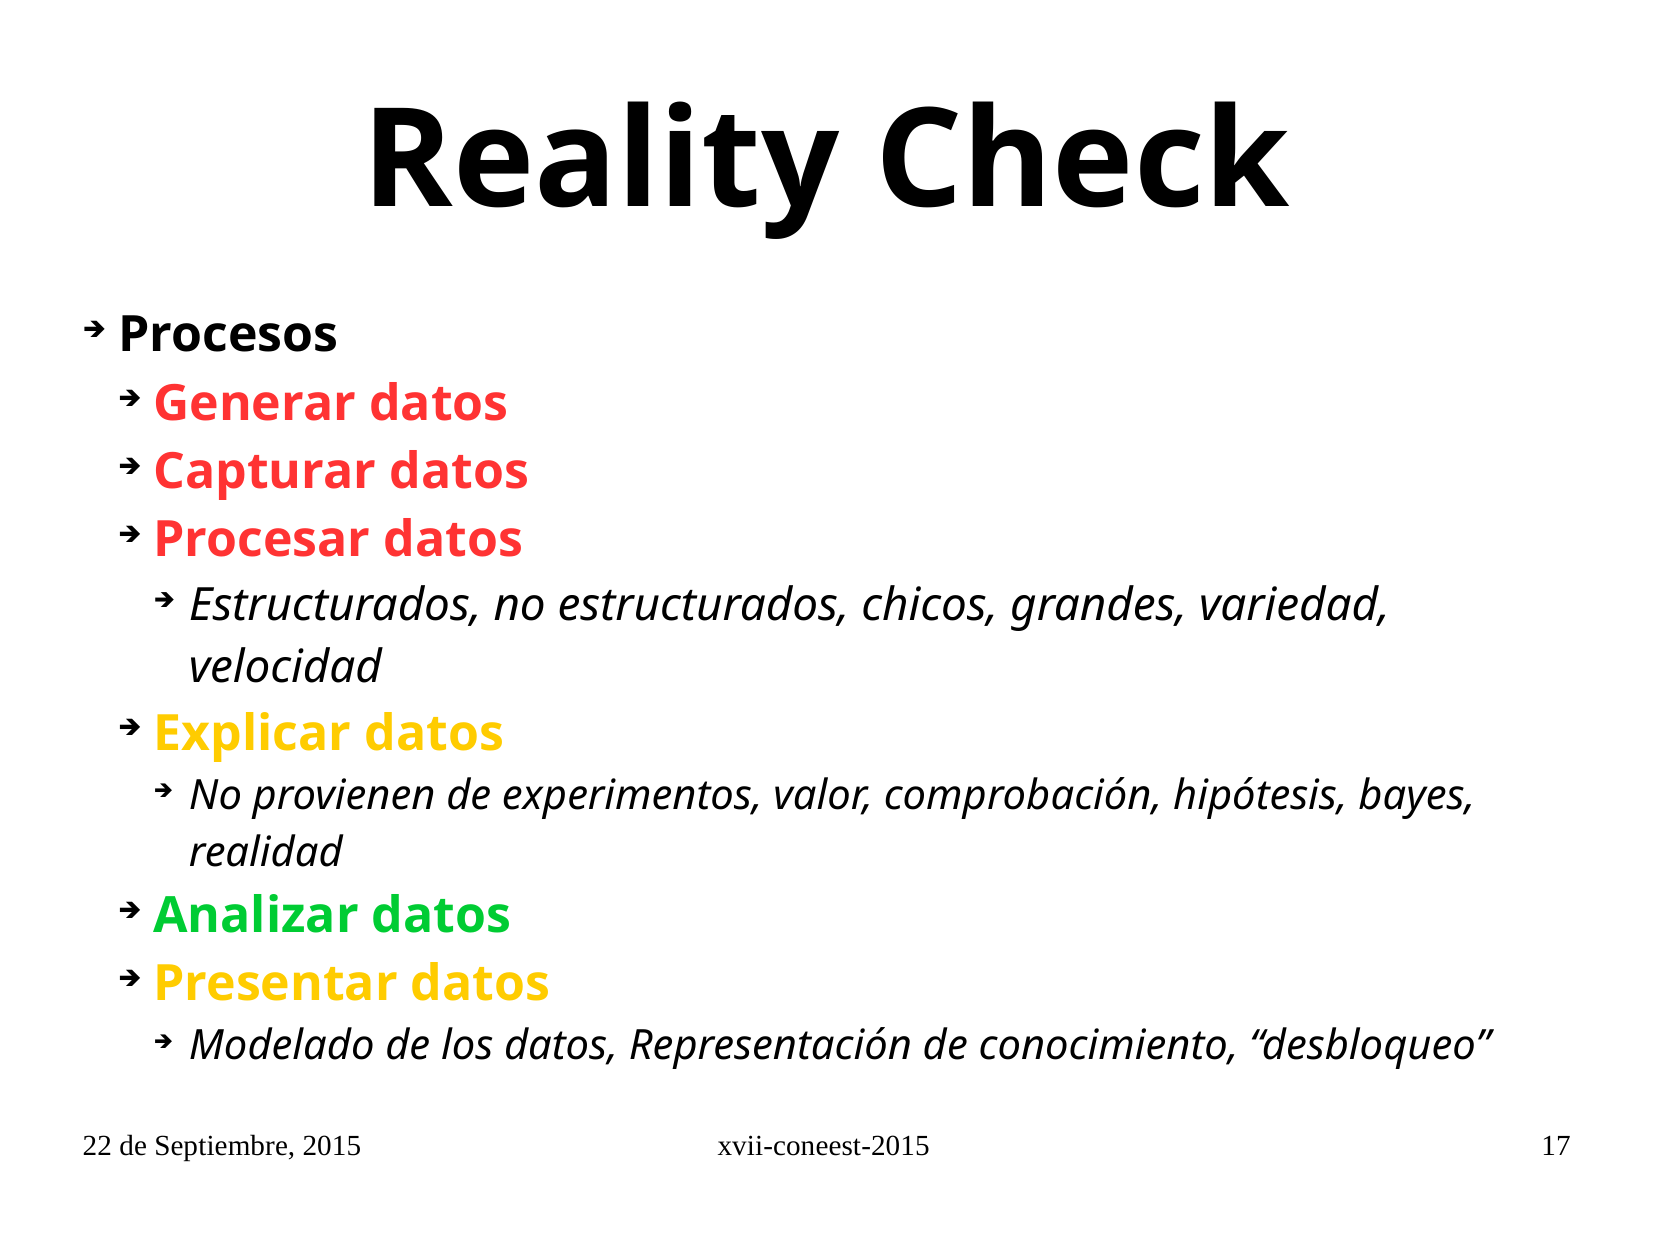

# Reality Check
Procesos
Generar datos
Capturar datos
Procesar datos
Estructurados, no estructurados, chicos, grandes, variedad, velocidad
Explicar datos
No provienen de experimentos, valor, comprobación, hipótesis, bayes, realidad
Analizar datos
Presentar datos
Modelado de los datos, Representación de conocimiento, “desbloqueo”
22 de Septiembre, 2015
xvii-coneest-2015
17